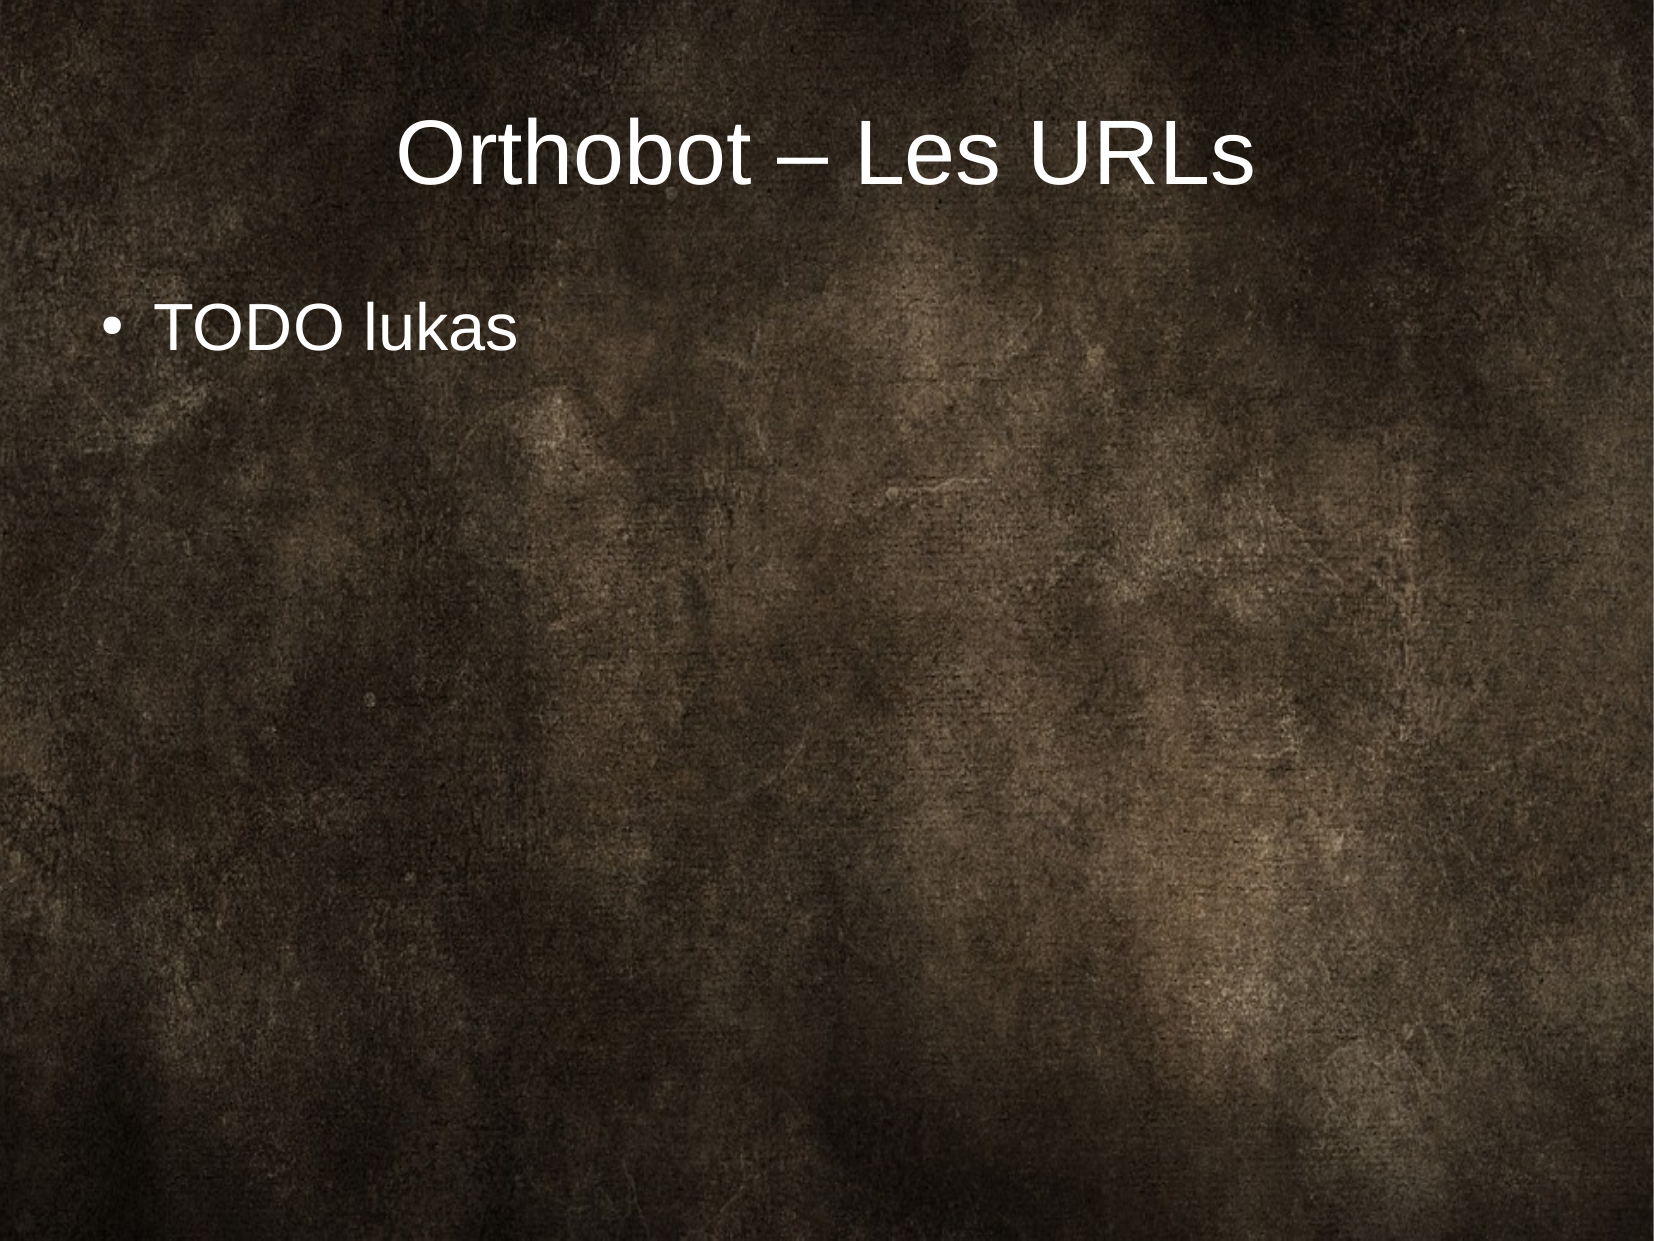

# Orthobot – Les URLs
TODO lukas